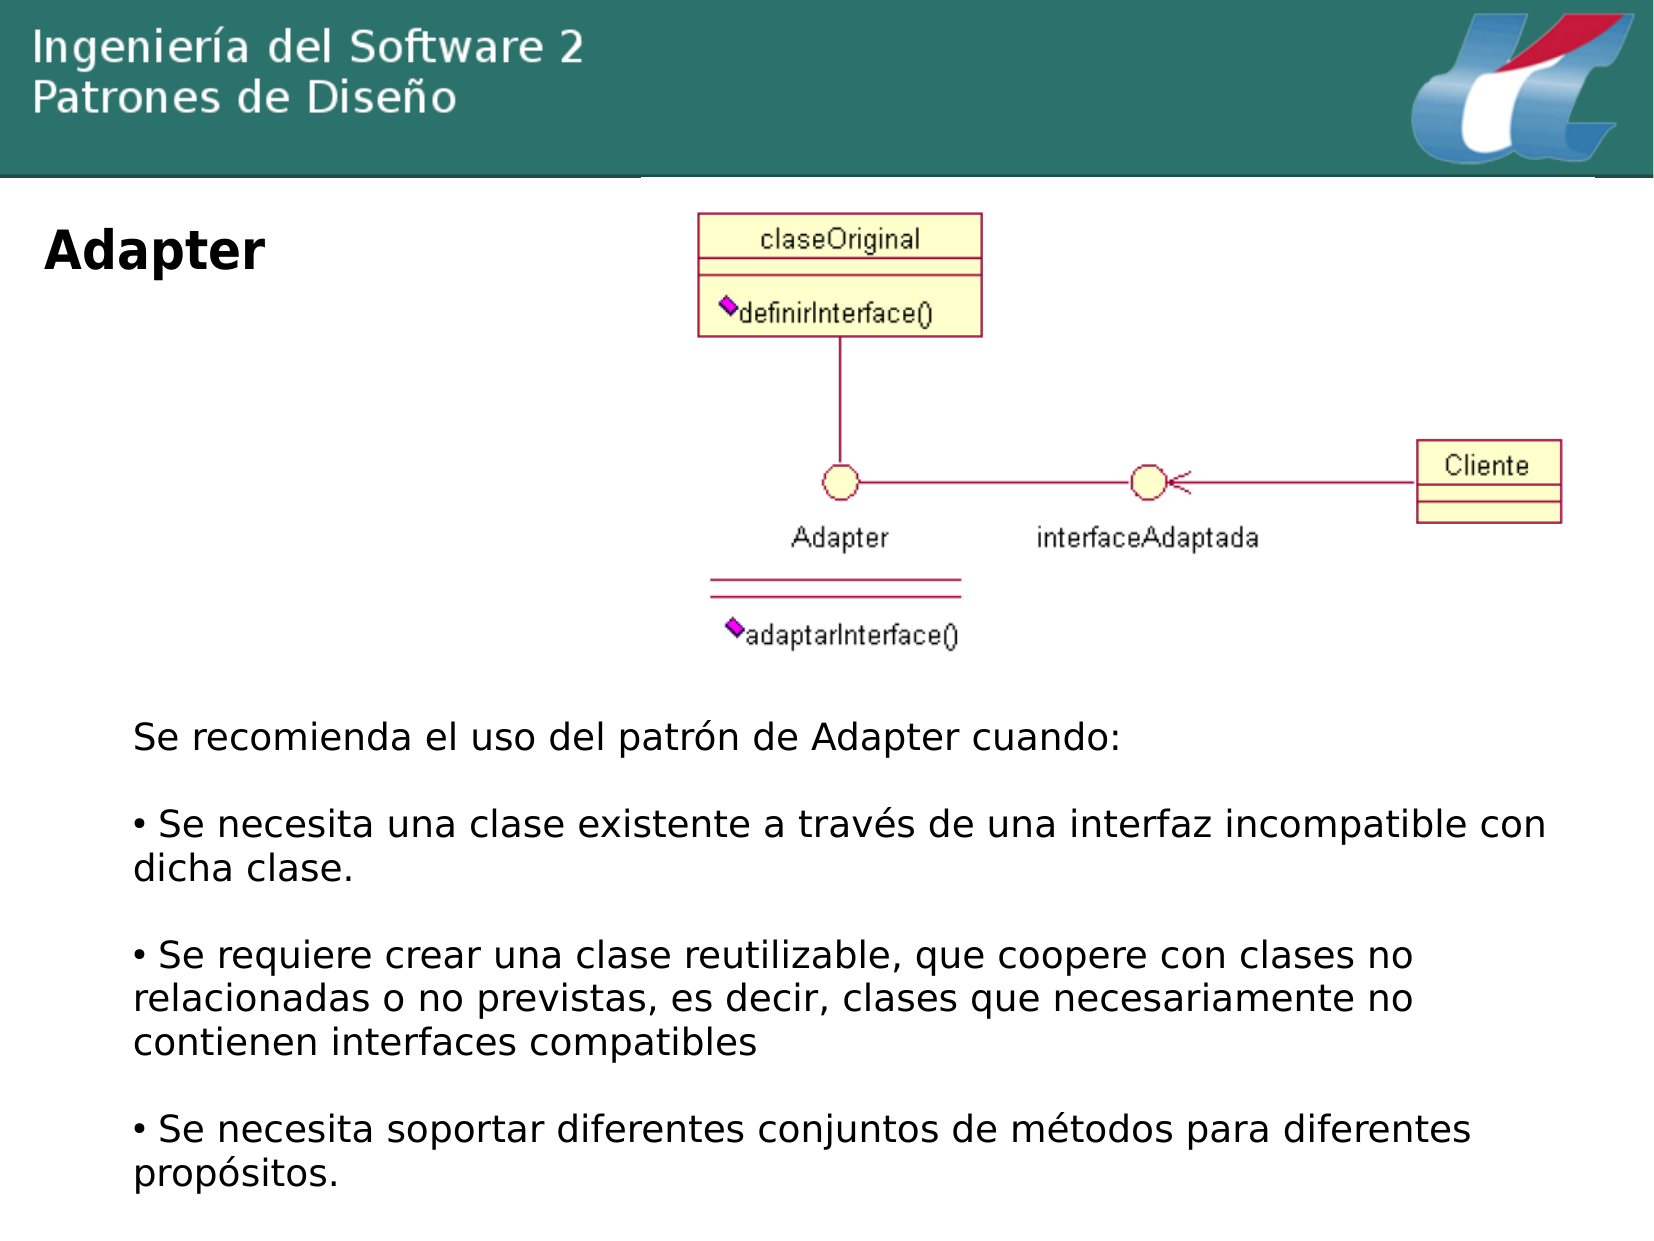

Adapter
Se recomienda el uso del patrón de Adapter cuando:
 Se necesita una clase existente a través de una interfaz incompatible con dicha clase.
 Se requiere crear una clase reutilizable, que coopere con clases no relacionadas o no previstas, es decir, clases que necesariamente no contienen interfaces compatibles
 Se necesita soportar diferentes conjuntos de métodos para diferentes propósitos.